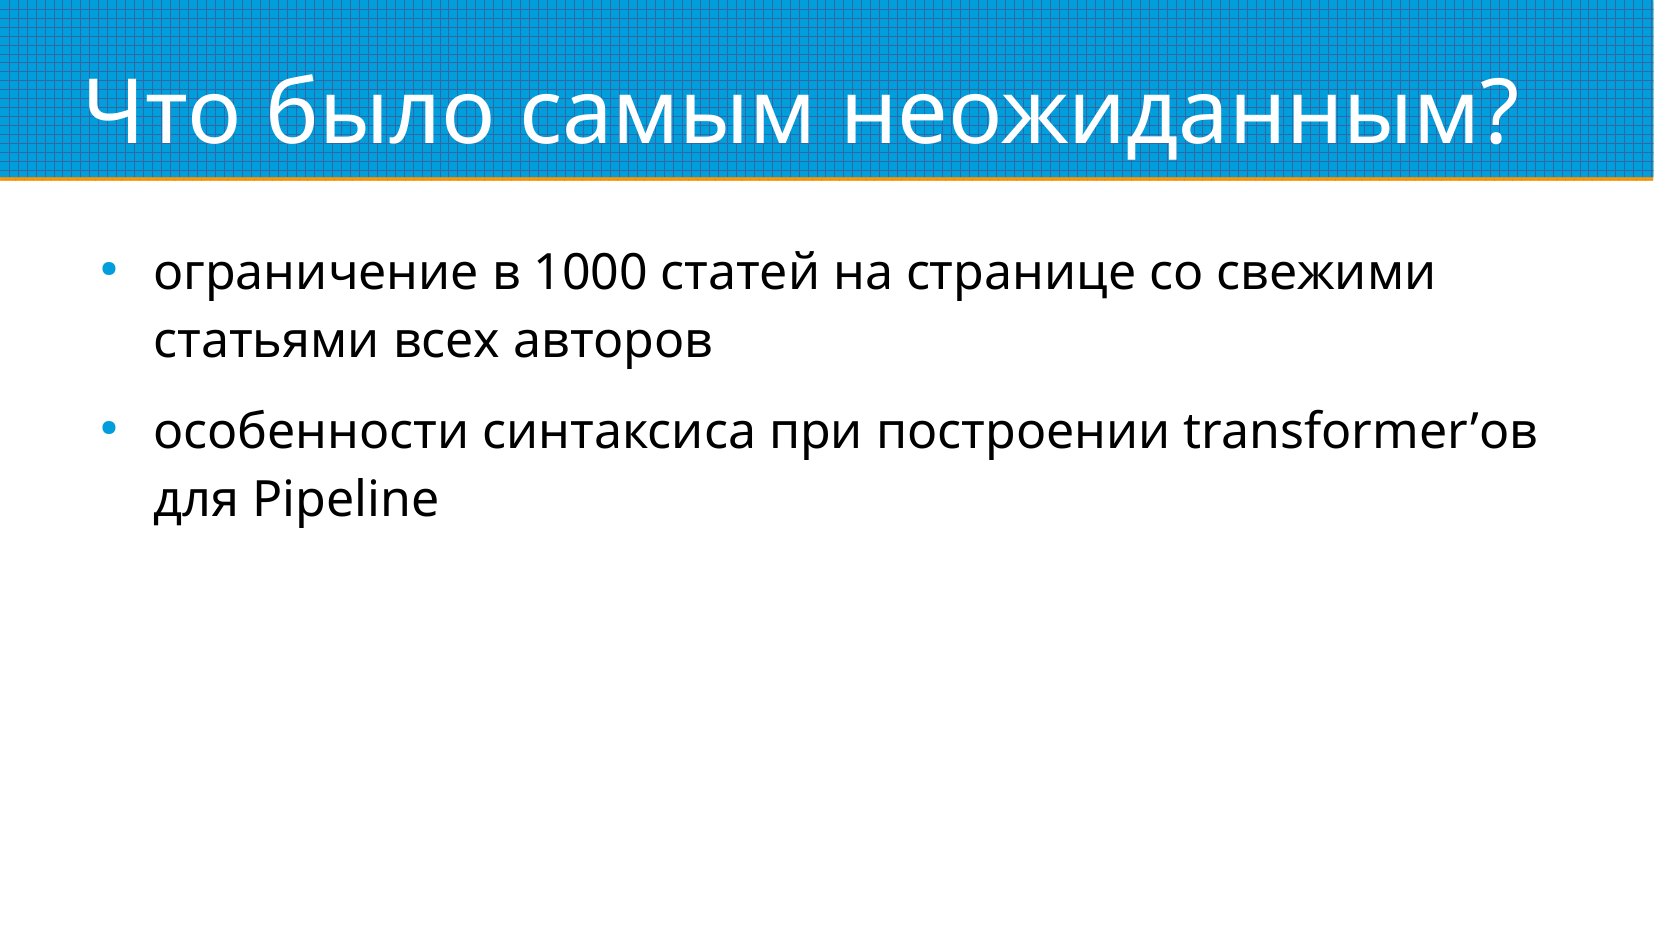

# Что было самым неожиданным?
ограничение в 1000 статей на странице со свежими статьями всех авторов
особенности синтаксиса при построении transformer’ов для Pipeline